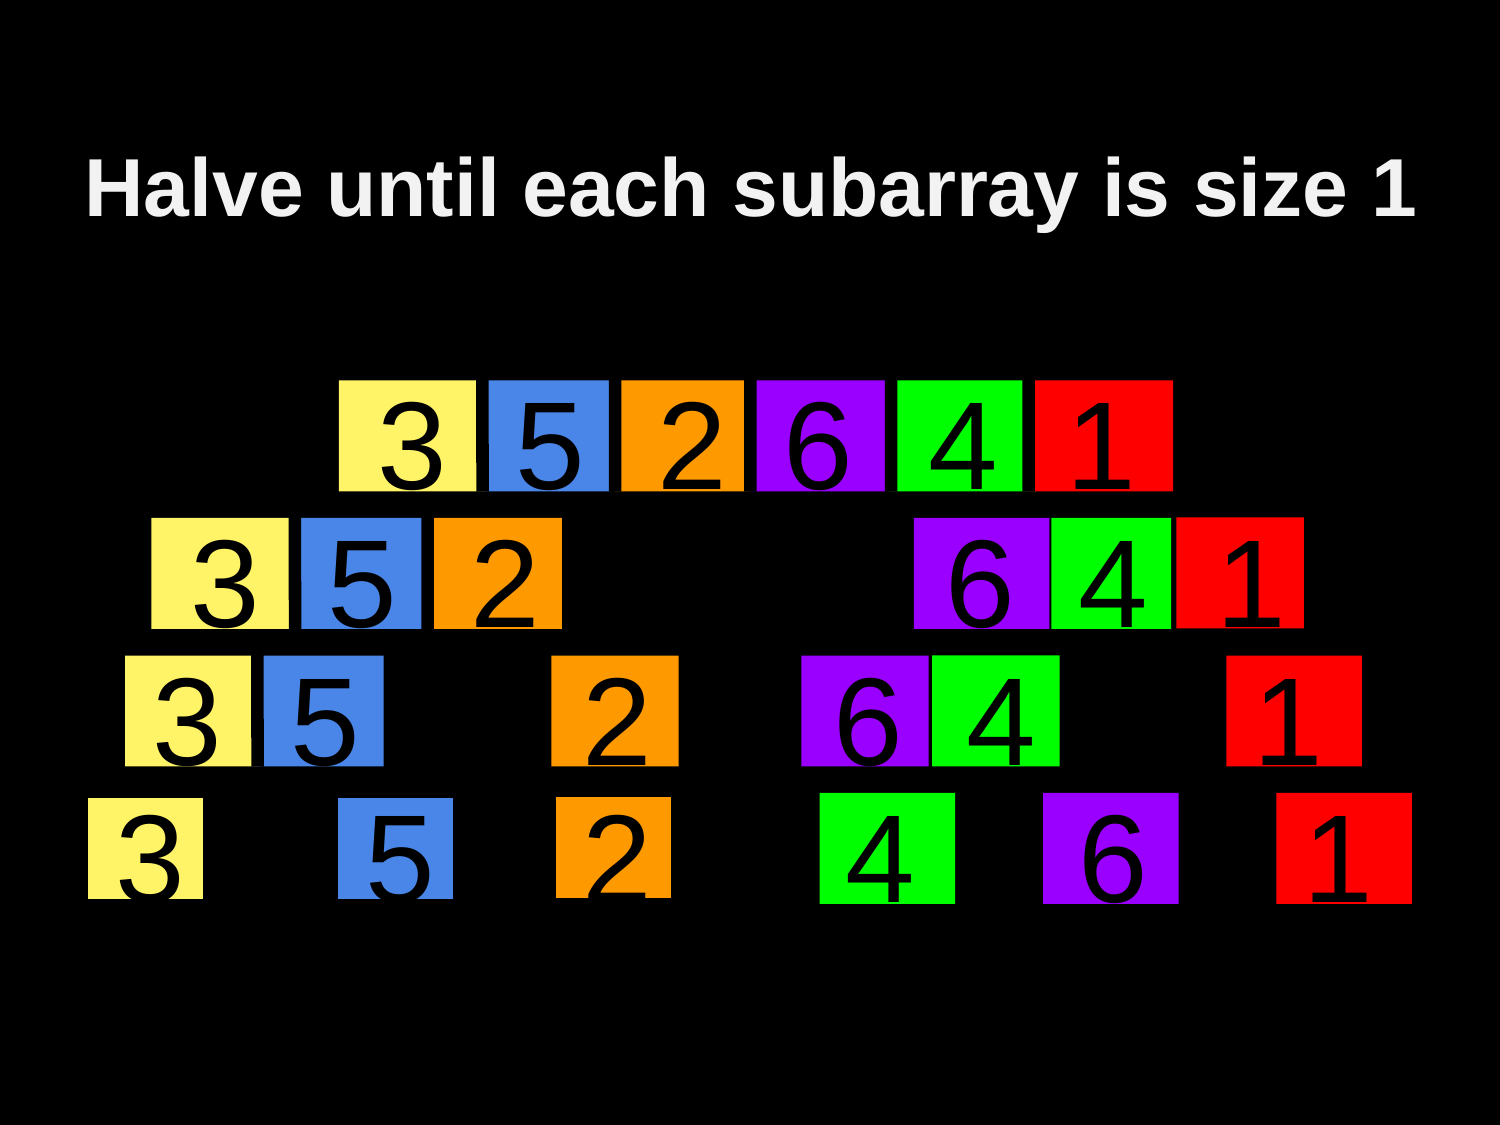

Halve until each subarray is size 1
3
5
2
6
4
1
3
5
2
6
4
1
3
5
2
6
4
1
3
5
2
4
6
1